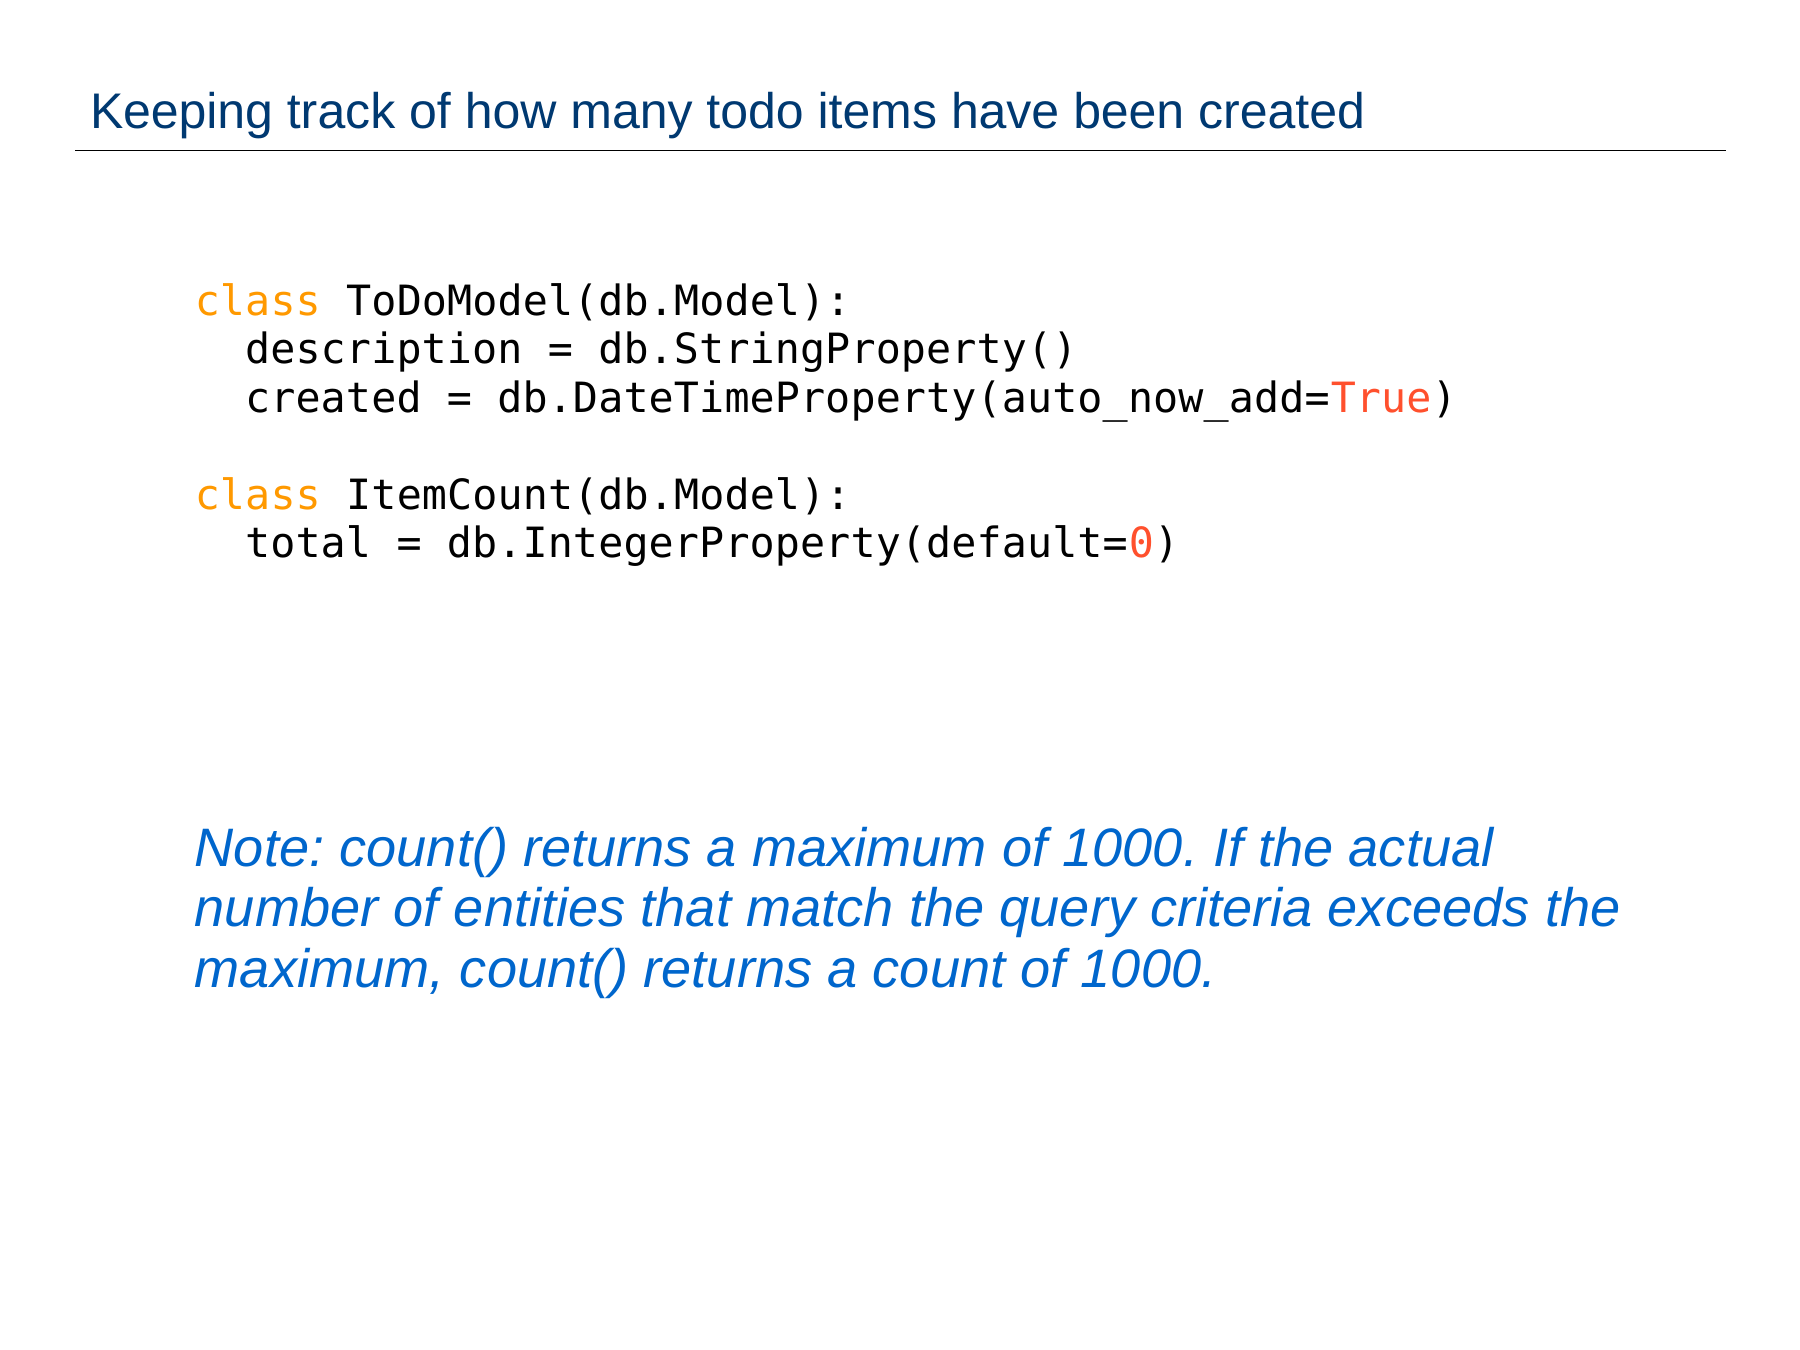

# Keeping track of how many todo items have been created
class ToDoModel(db.Model):
 description = db.StringProperty()
 created = db.DateTimeProperty(auto_now_add=True)
class ItemCount(db.Model):
 total = db.IntegerProperty(default=0)
Note: count() returns a maximum of 1000. If the actual number of entities that match the query criteria exceeds the maximum, count() returns a count of 1000.